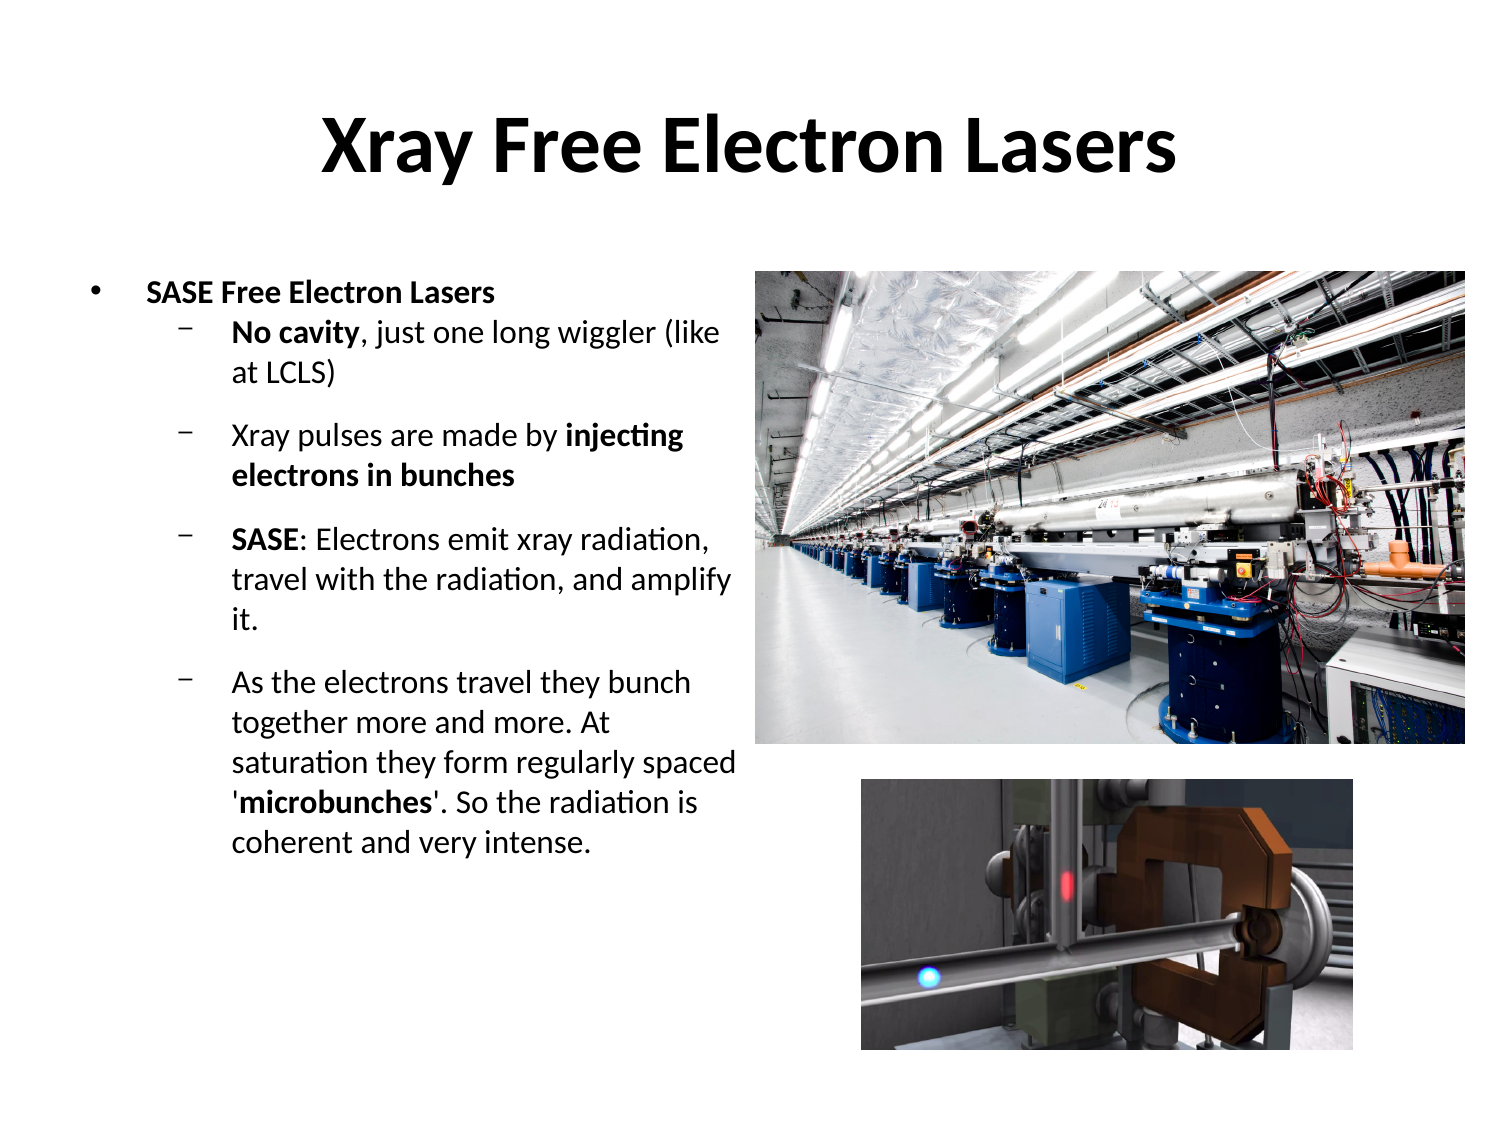

# Xray Free Electron Lasers
SASE Free Electron Lasers
No cavity, just one long wiggler (like at LCLS)
Xray pulses are made by injecting electrons in bunches
SASE: Electrons emit xray radiation, travel with the radiation, and amplify it.
As the electrons travel they bunch together more and more. At saturation they form regularly spaced 'microbunches'. So the radiation is coherent and very intense.